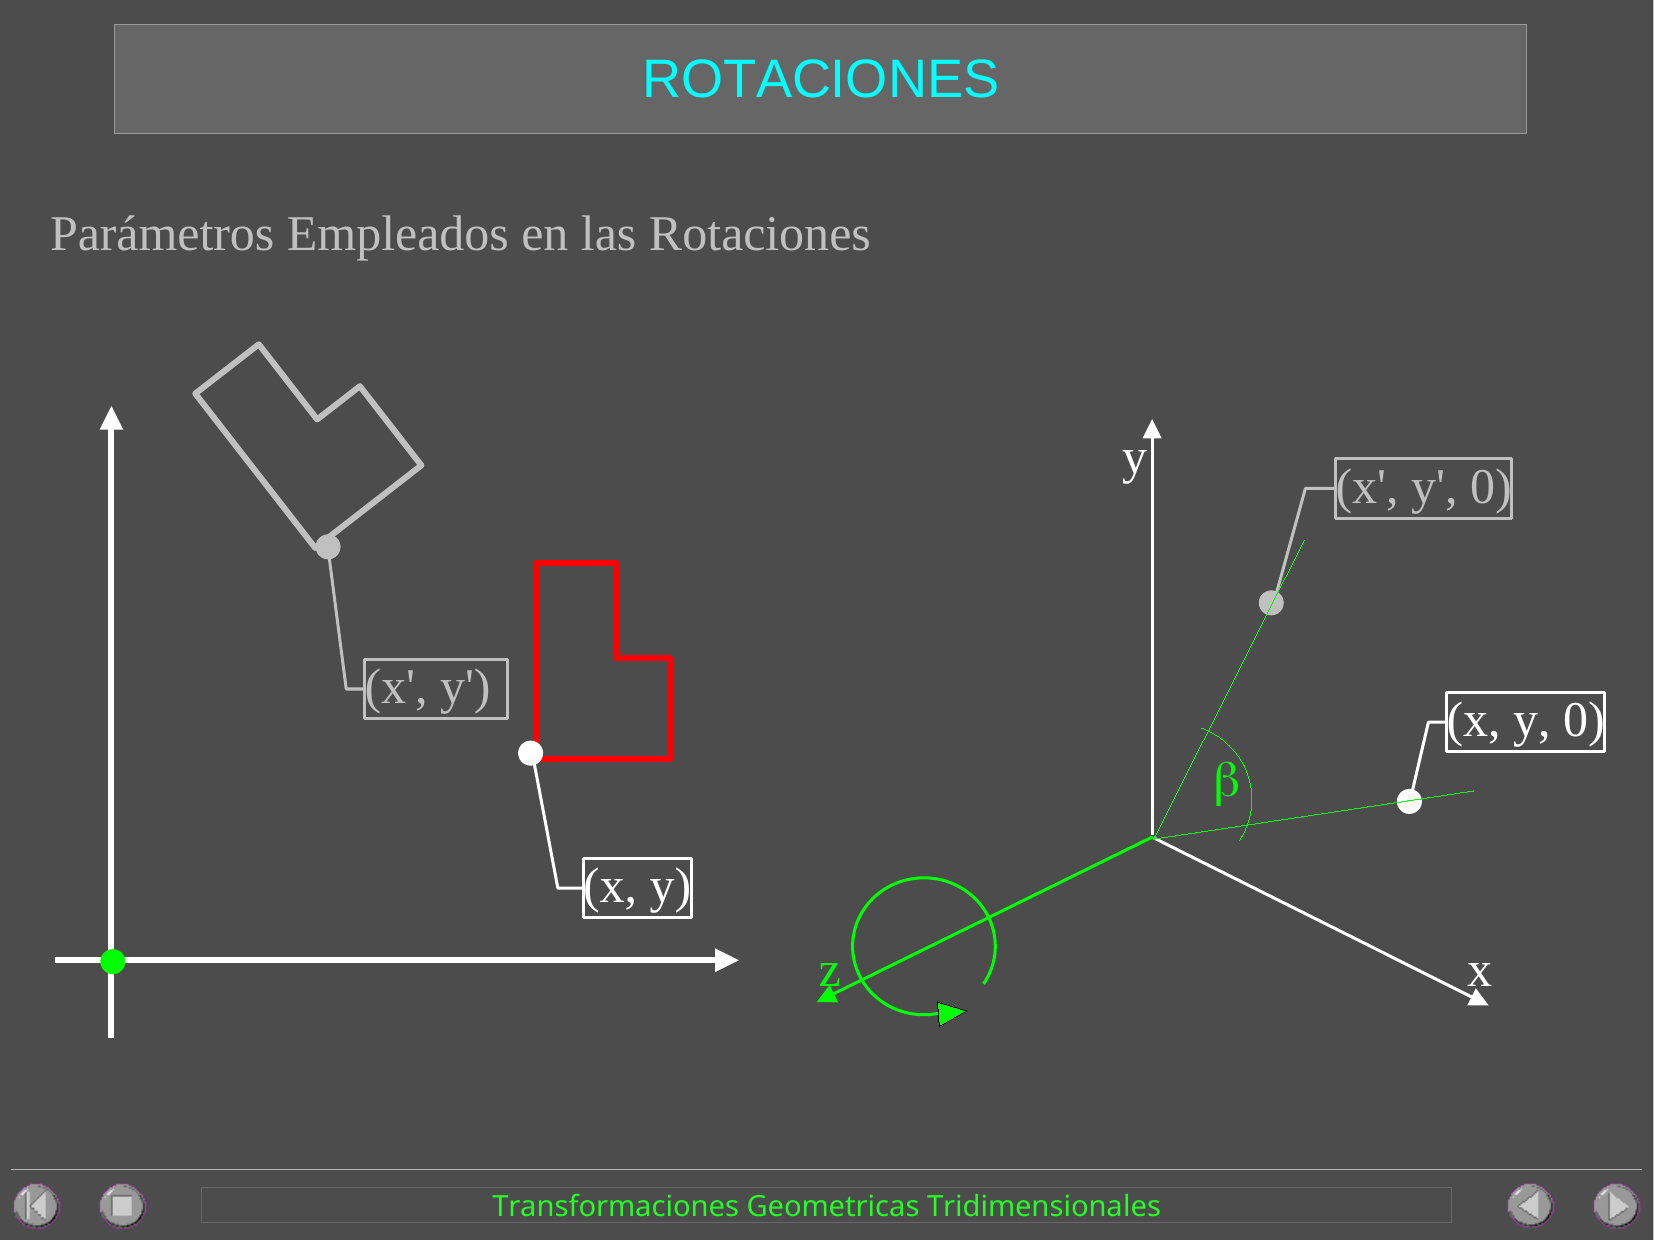

# ROTACIONES
Parámetros Empleados en las Rotaciones
y
x
b
z